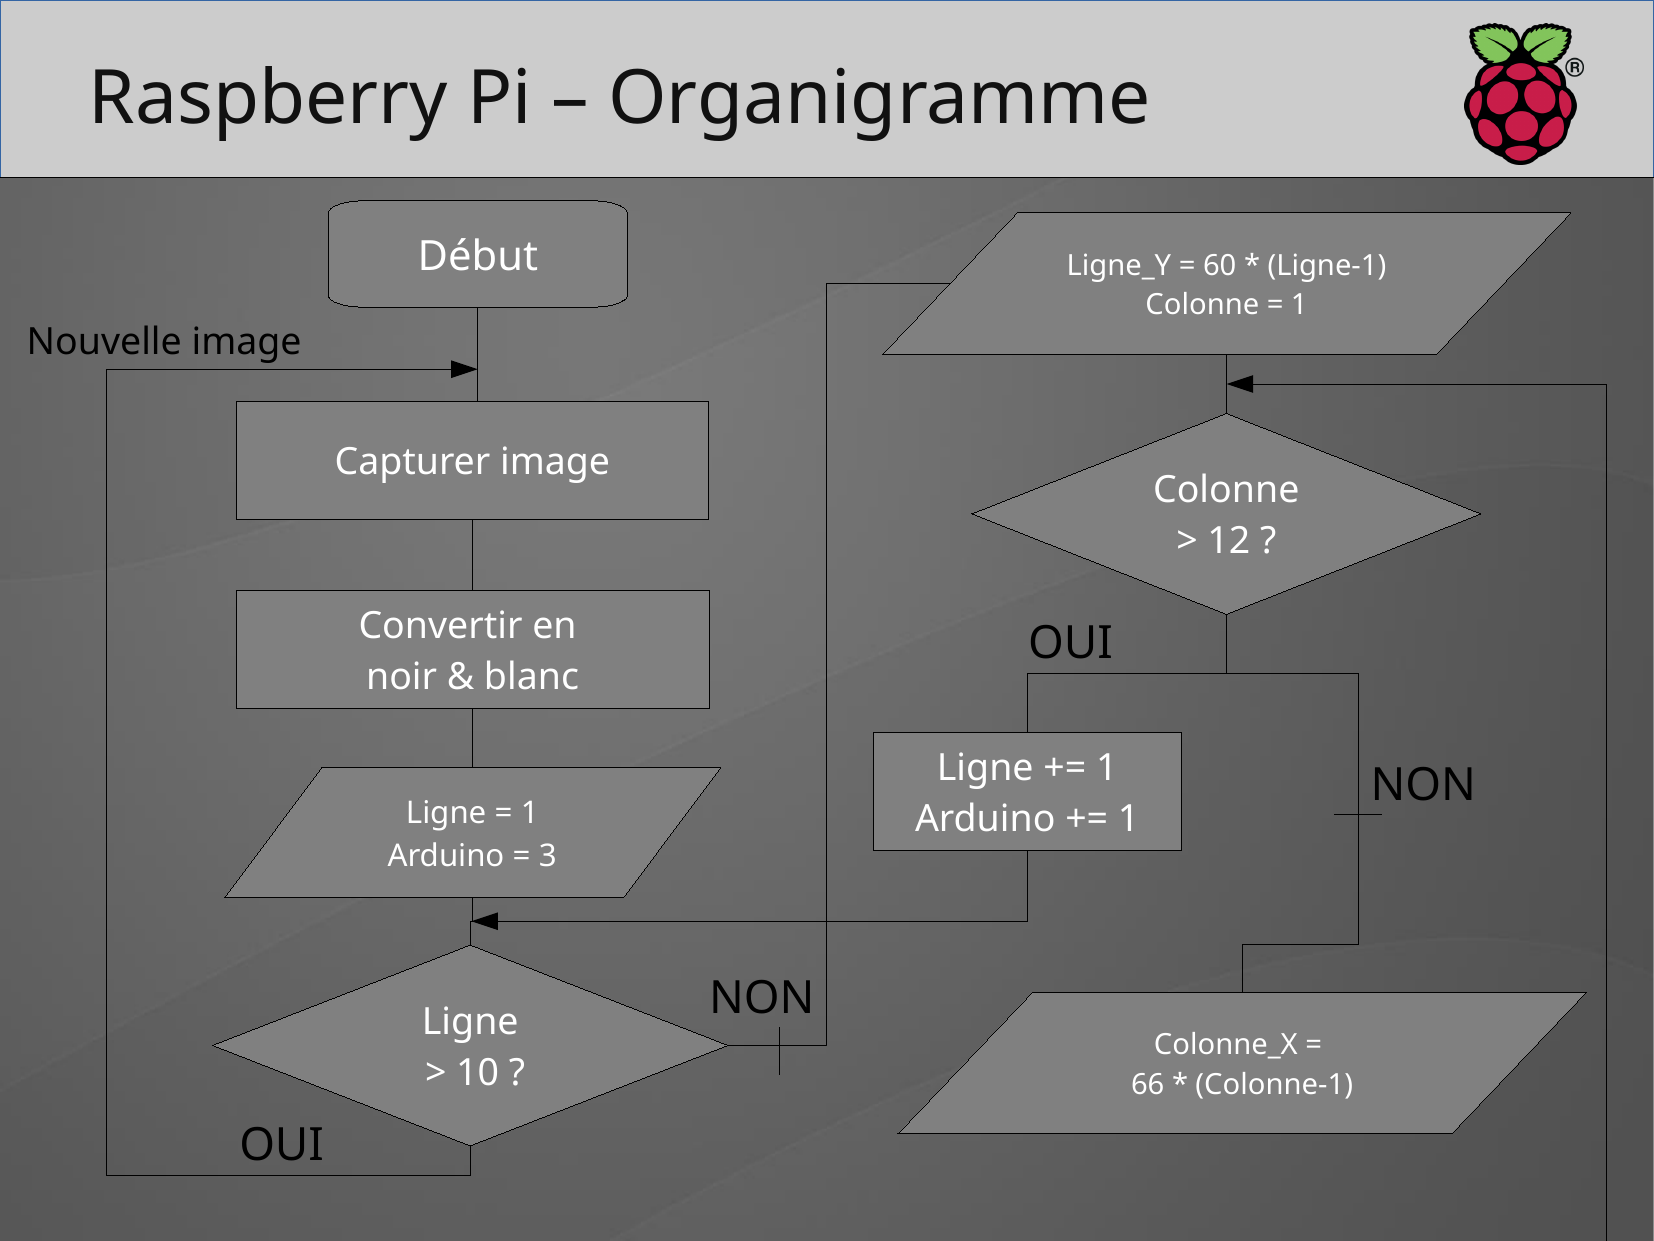

Raspberry Pi – Organigramme
Début
Ligne_Y = 60 * (Ligne-1)
Colonne = 1
Nouvelle image
Capturer image
Colonne
> 12 ?
Convertir en
noir & blanc
OUI
Ligne += 1
Arduino += 1
NON
Ligne = 1
Arduino = 3
Ligne
 > 10 ?
NON
Colonne_X =
66 * (Colonne-1)
OUI